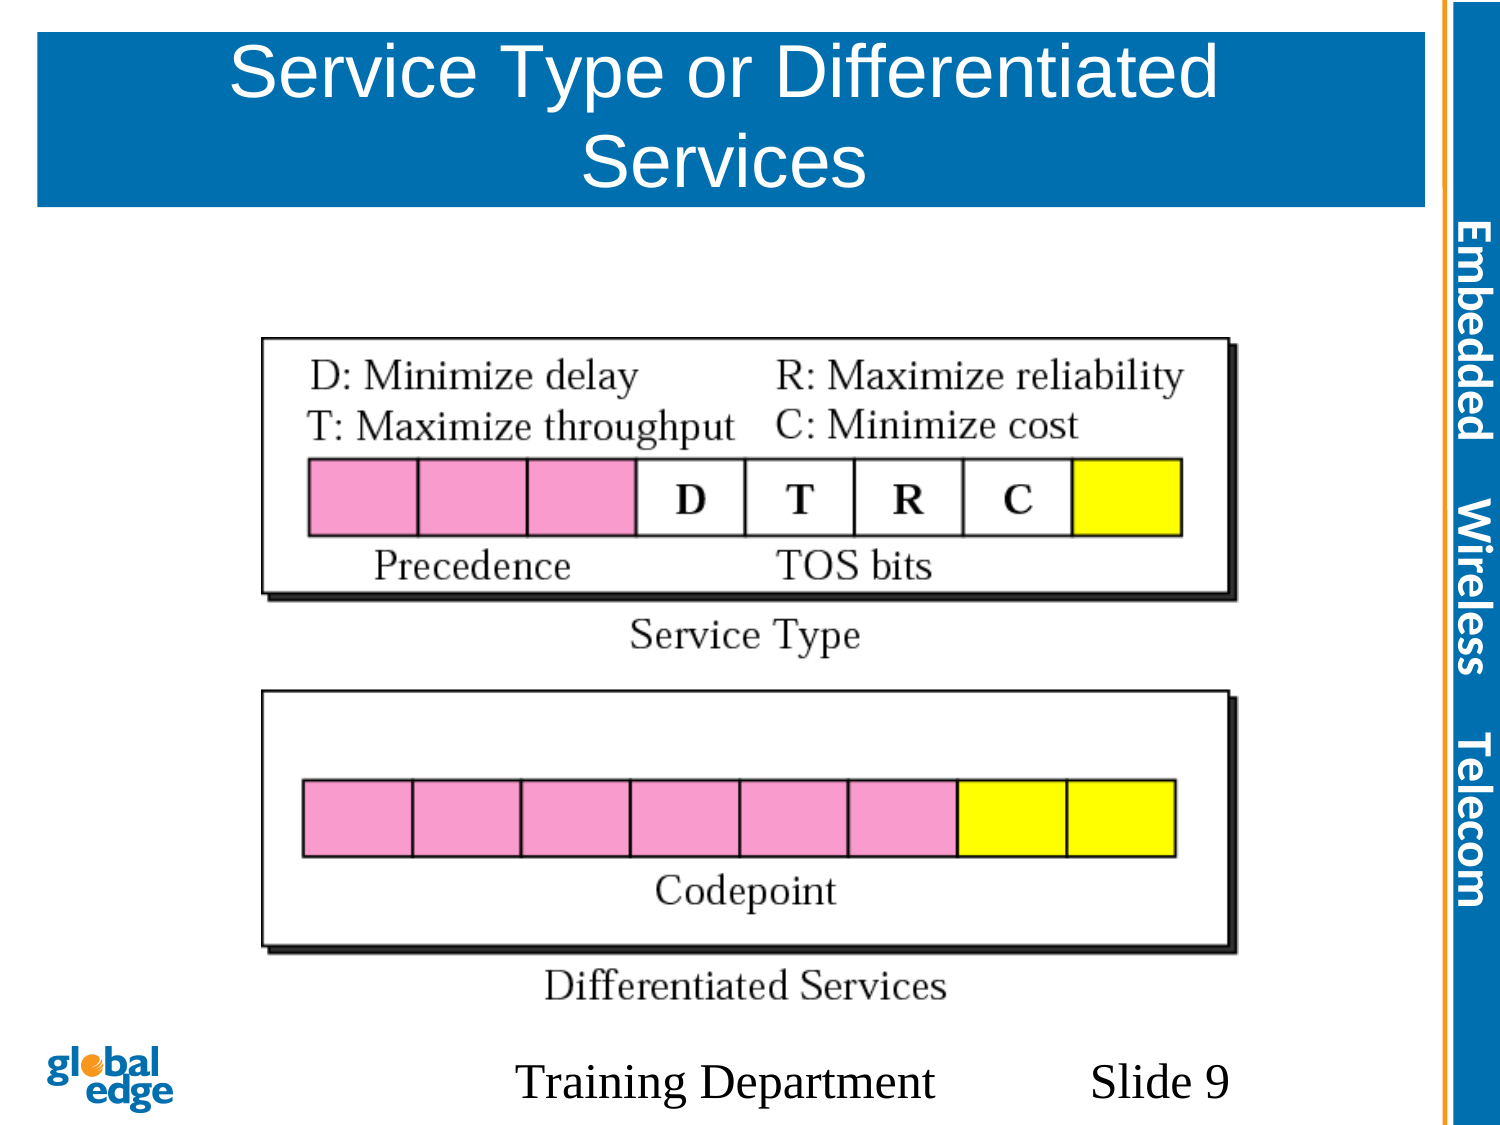

# Service Type or Differentiated Services
9